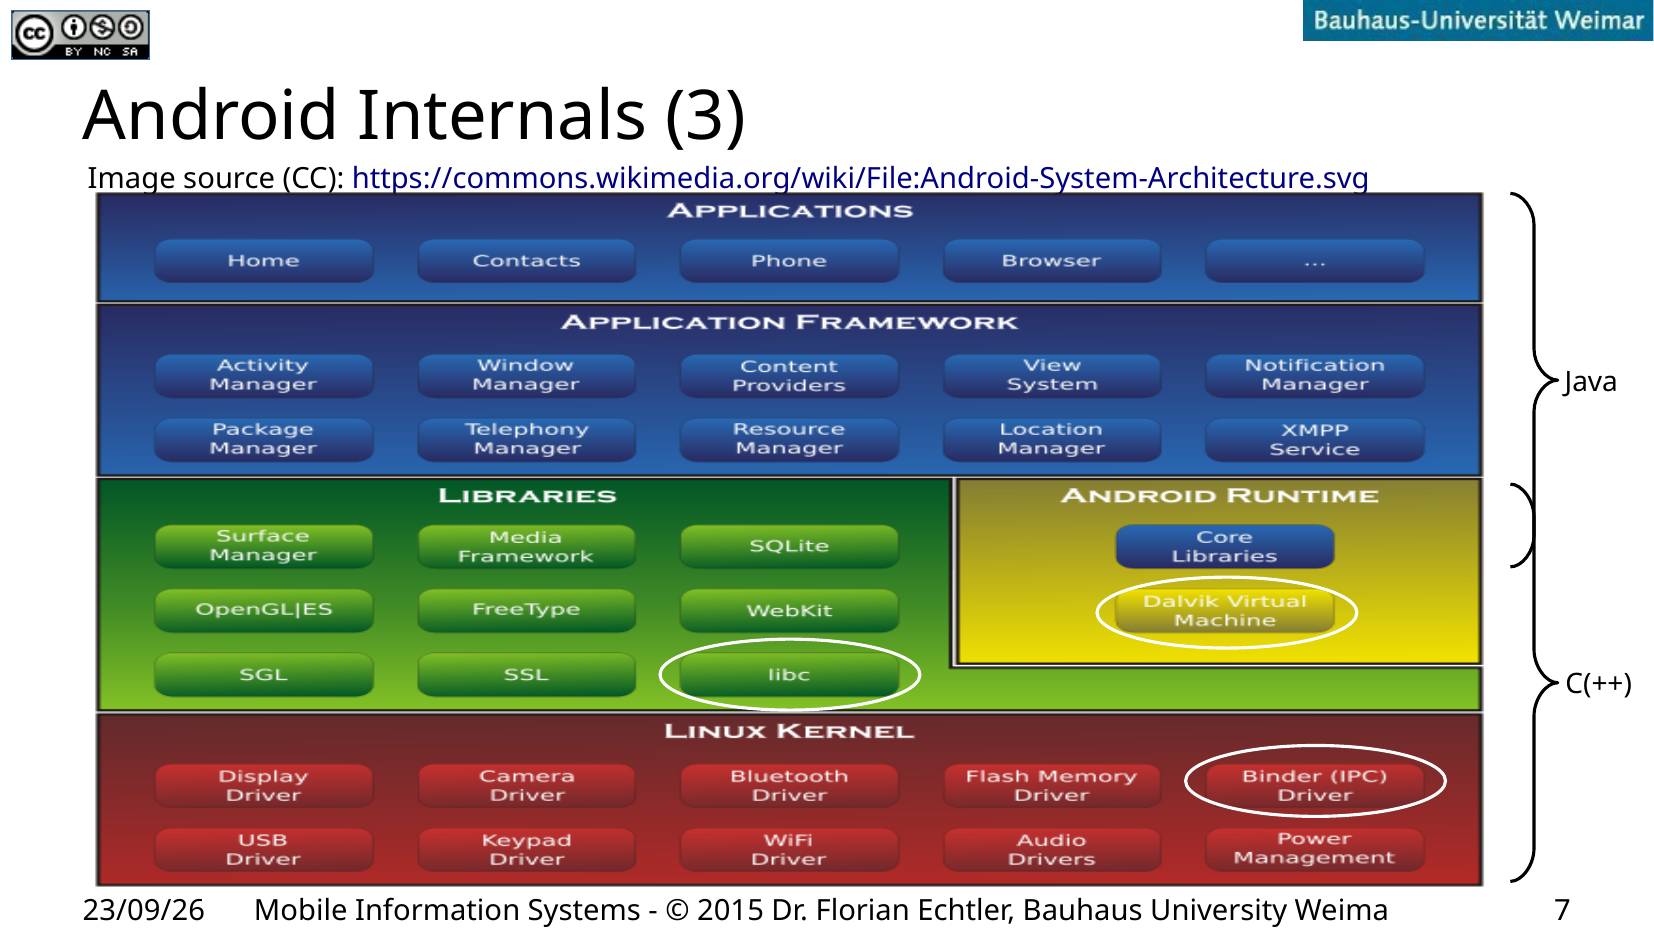

# Android Internals (3)
Image source (CC): https://commons.wikimedia.org/wiki/File:Android-System-Architecture.svg
 Java
 C(++)
Mobile Information Systems - © 2015 Dr. Florian Echtler, Bauhaus University Weimar
7